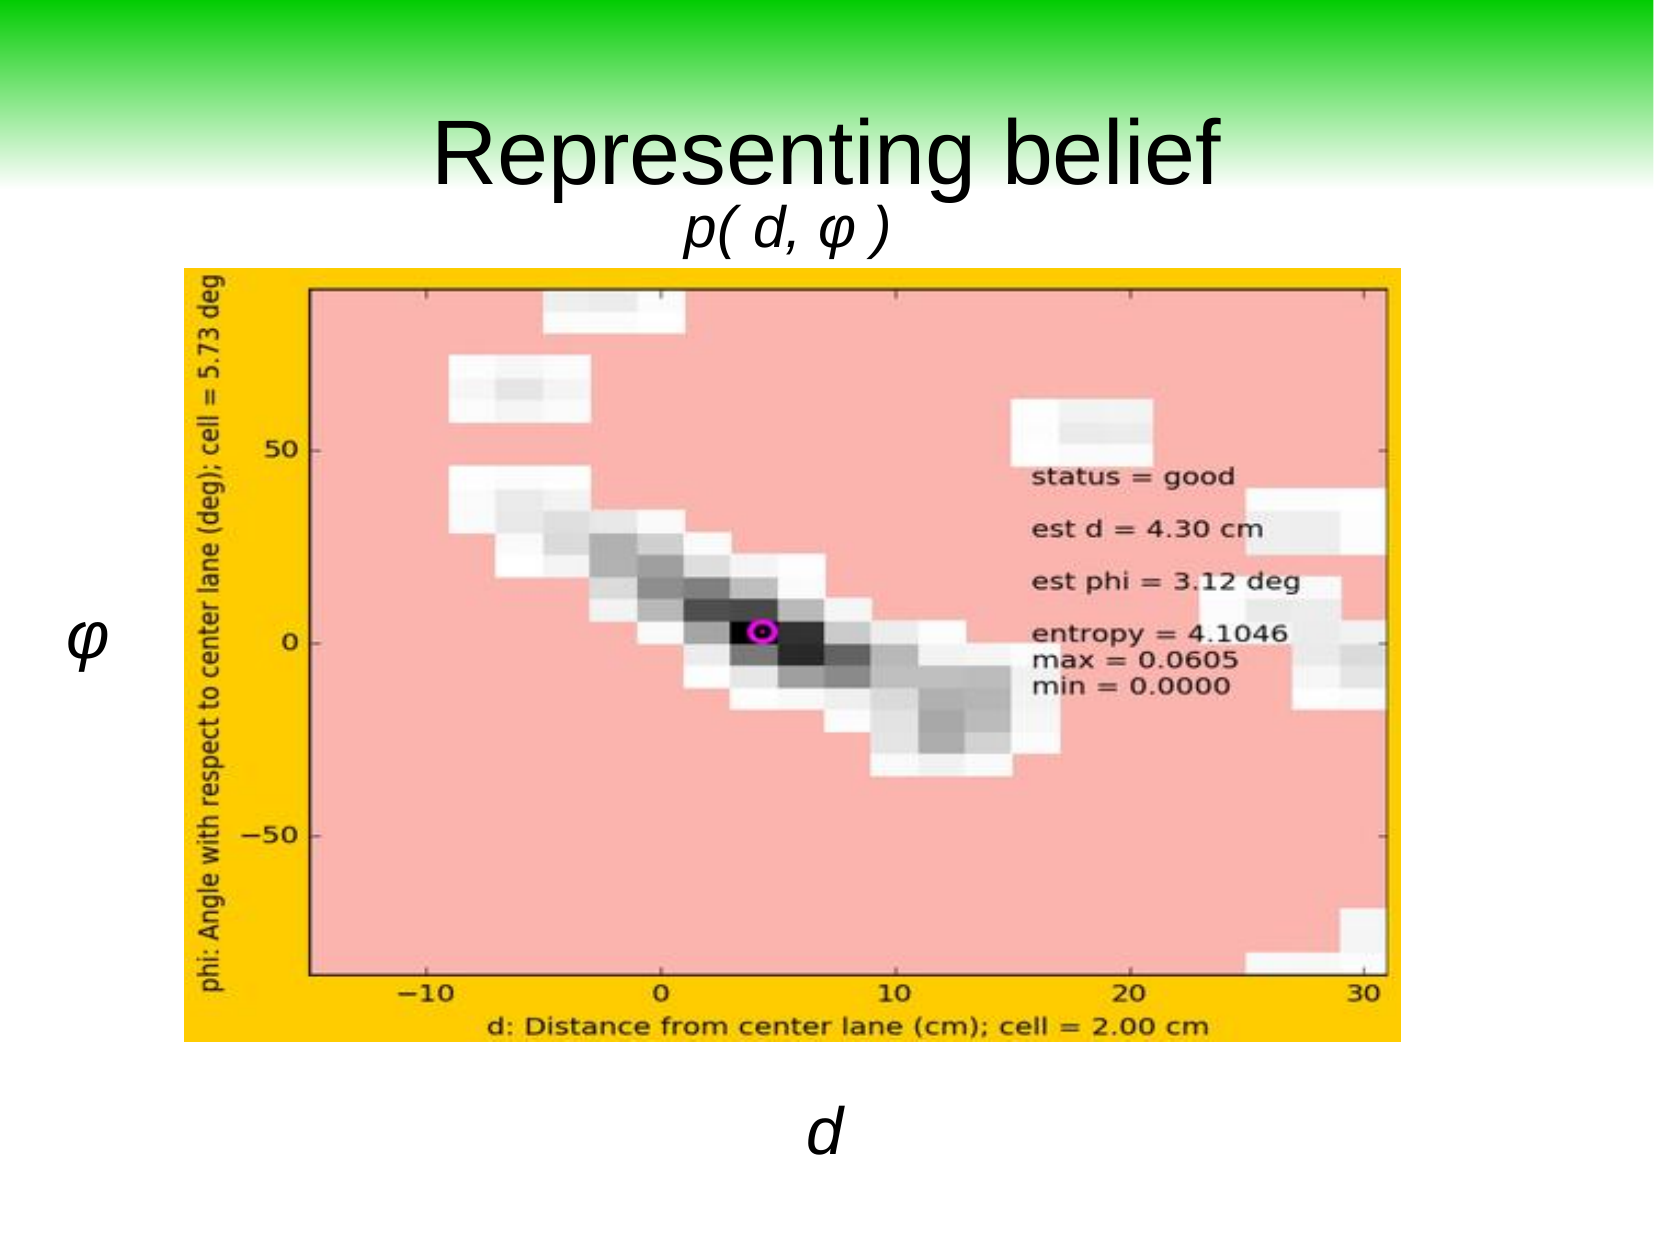

# Representing belief
p( d, φ )
1.5
0.2
0.1
φ
0
-0.1
-0.2
...
-1.5
-0.15
...
-0.02
0
0.02
0.04
...
0.3
d